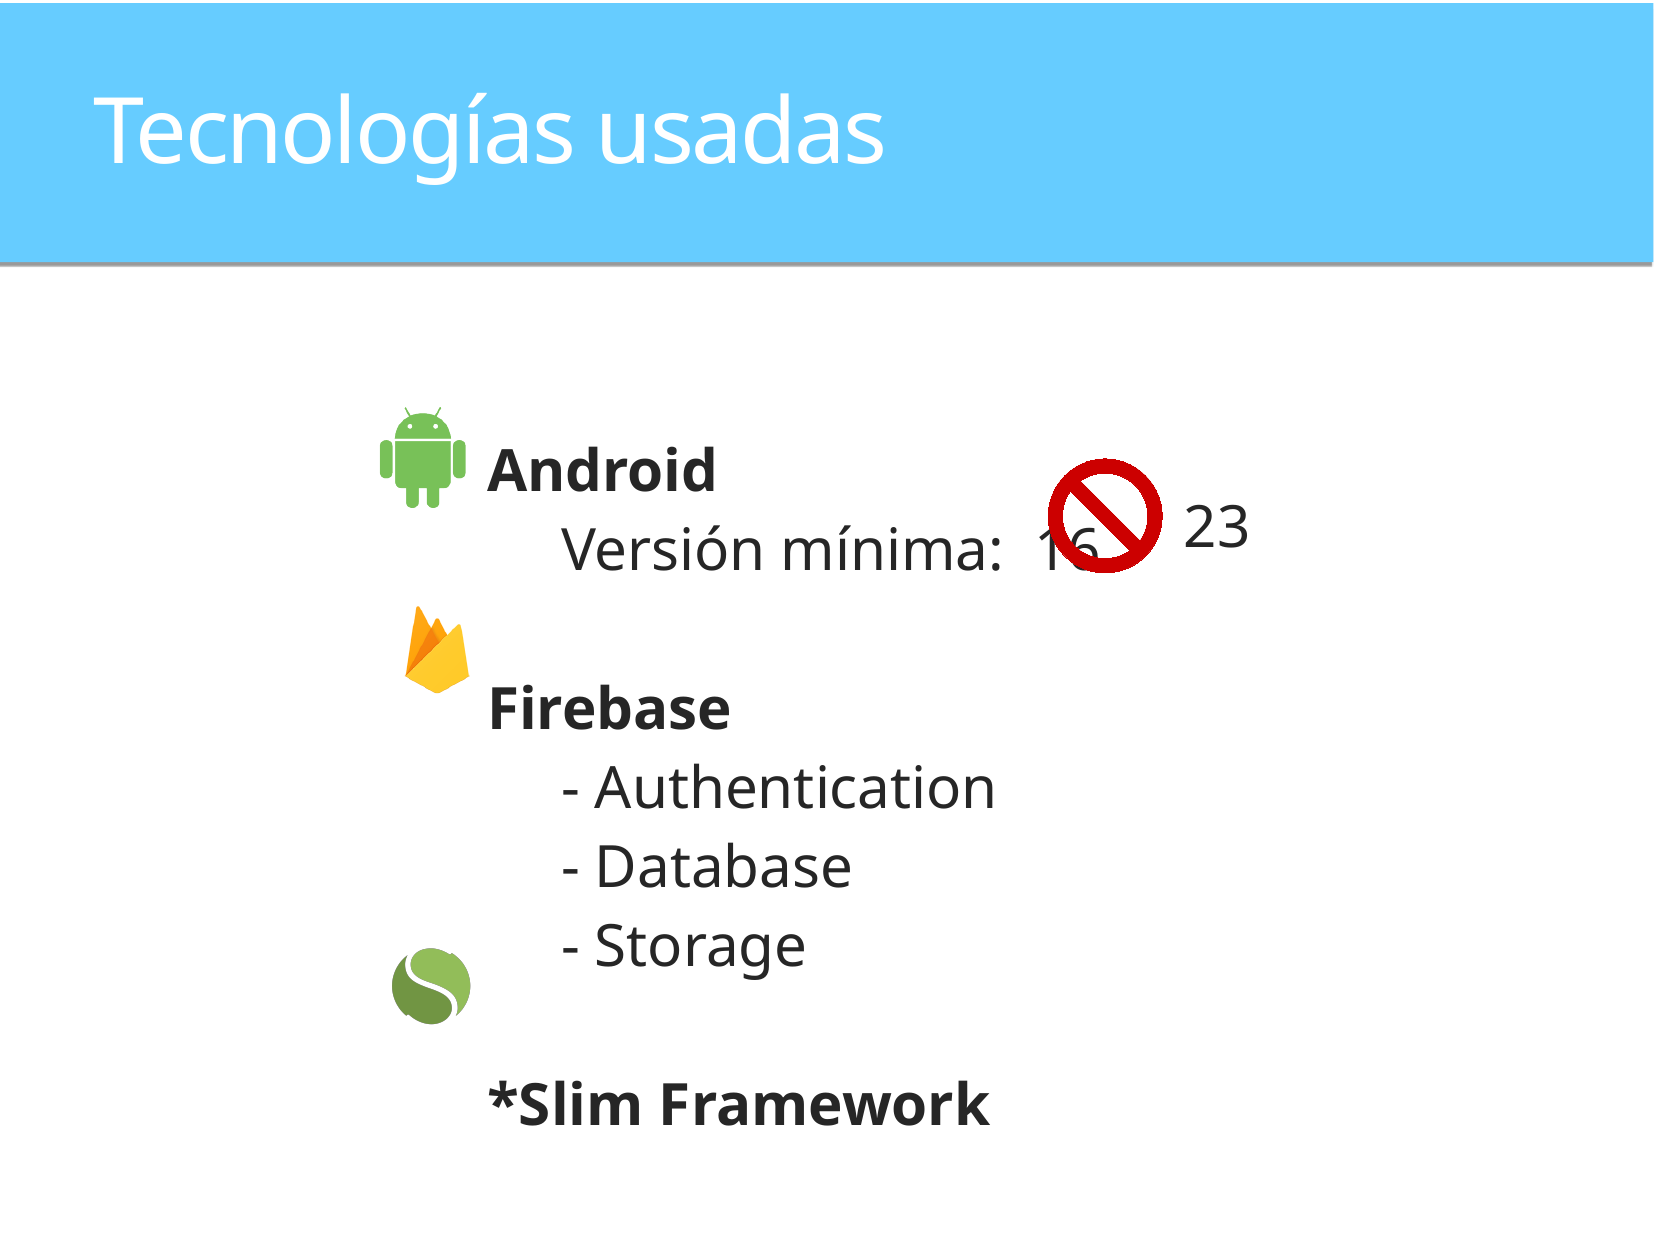

# Tecnologías usadas
Android
	Versión mínima: 16
Firebase
	- Authentication
	- Database
	- Storage
*Slim Framework
23